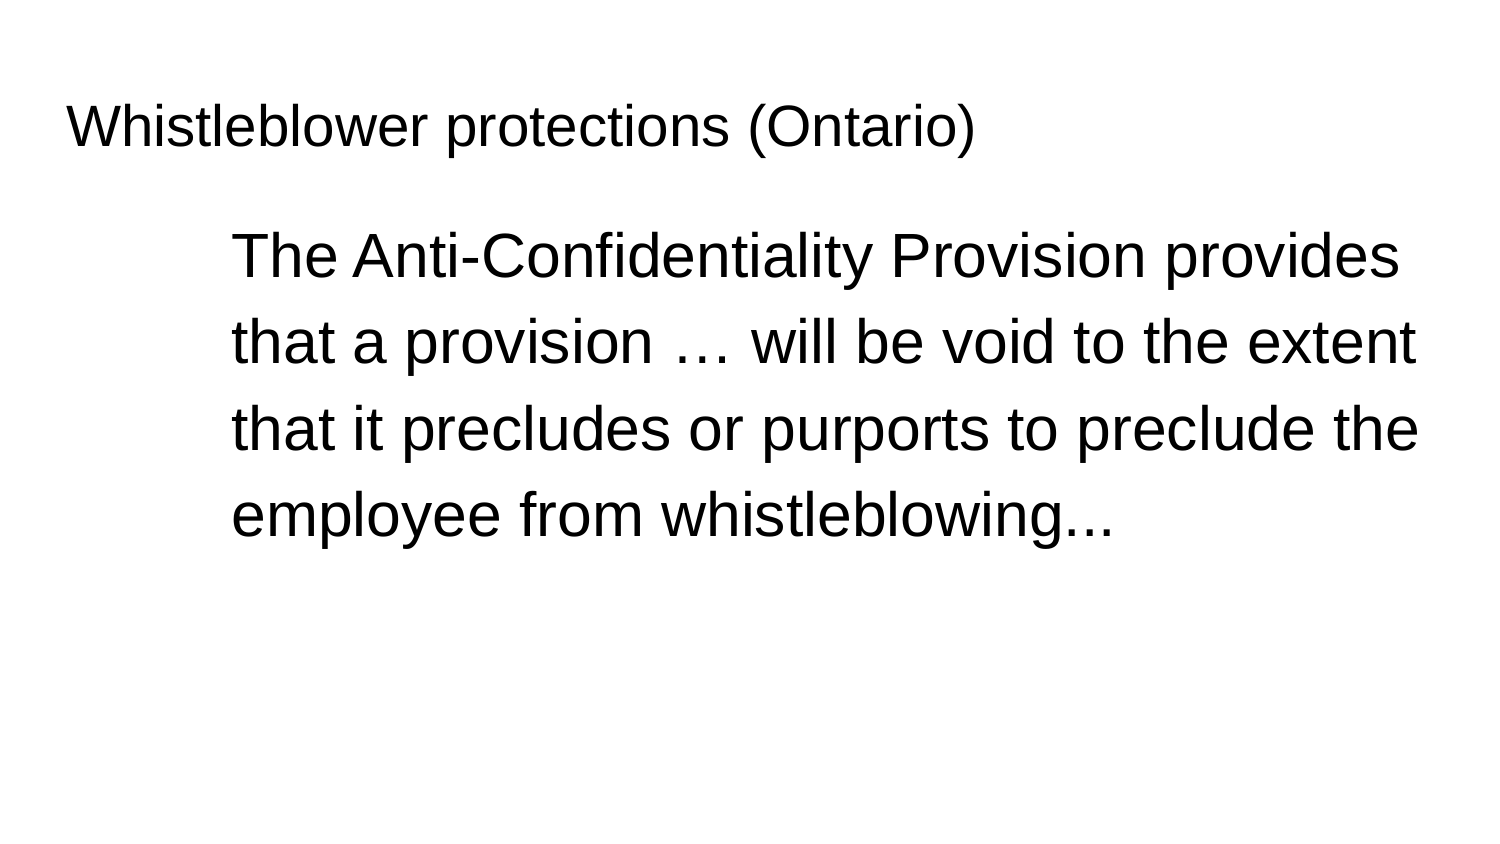

# Whistleblower protections (Ontario)
The Anti-Confidentiality Provision provides that a provision … will be void to the extent that it precludes or purports to preclude the employee from whistleblowing...